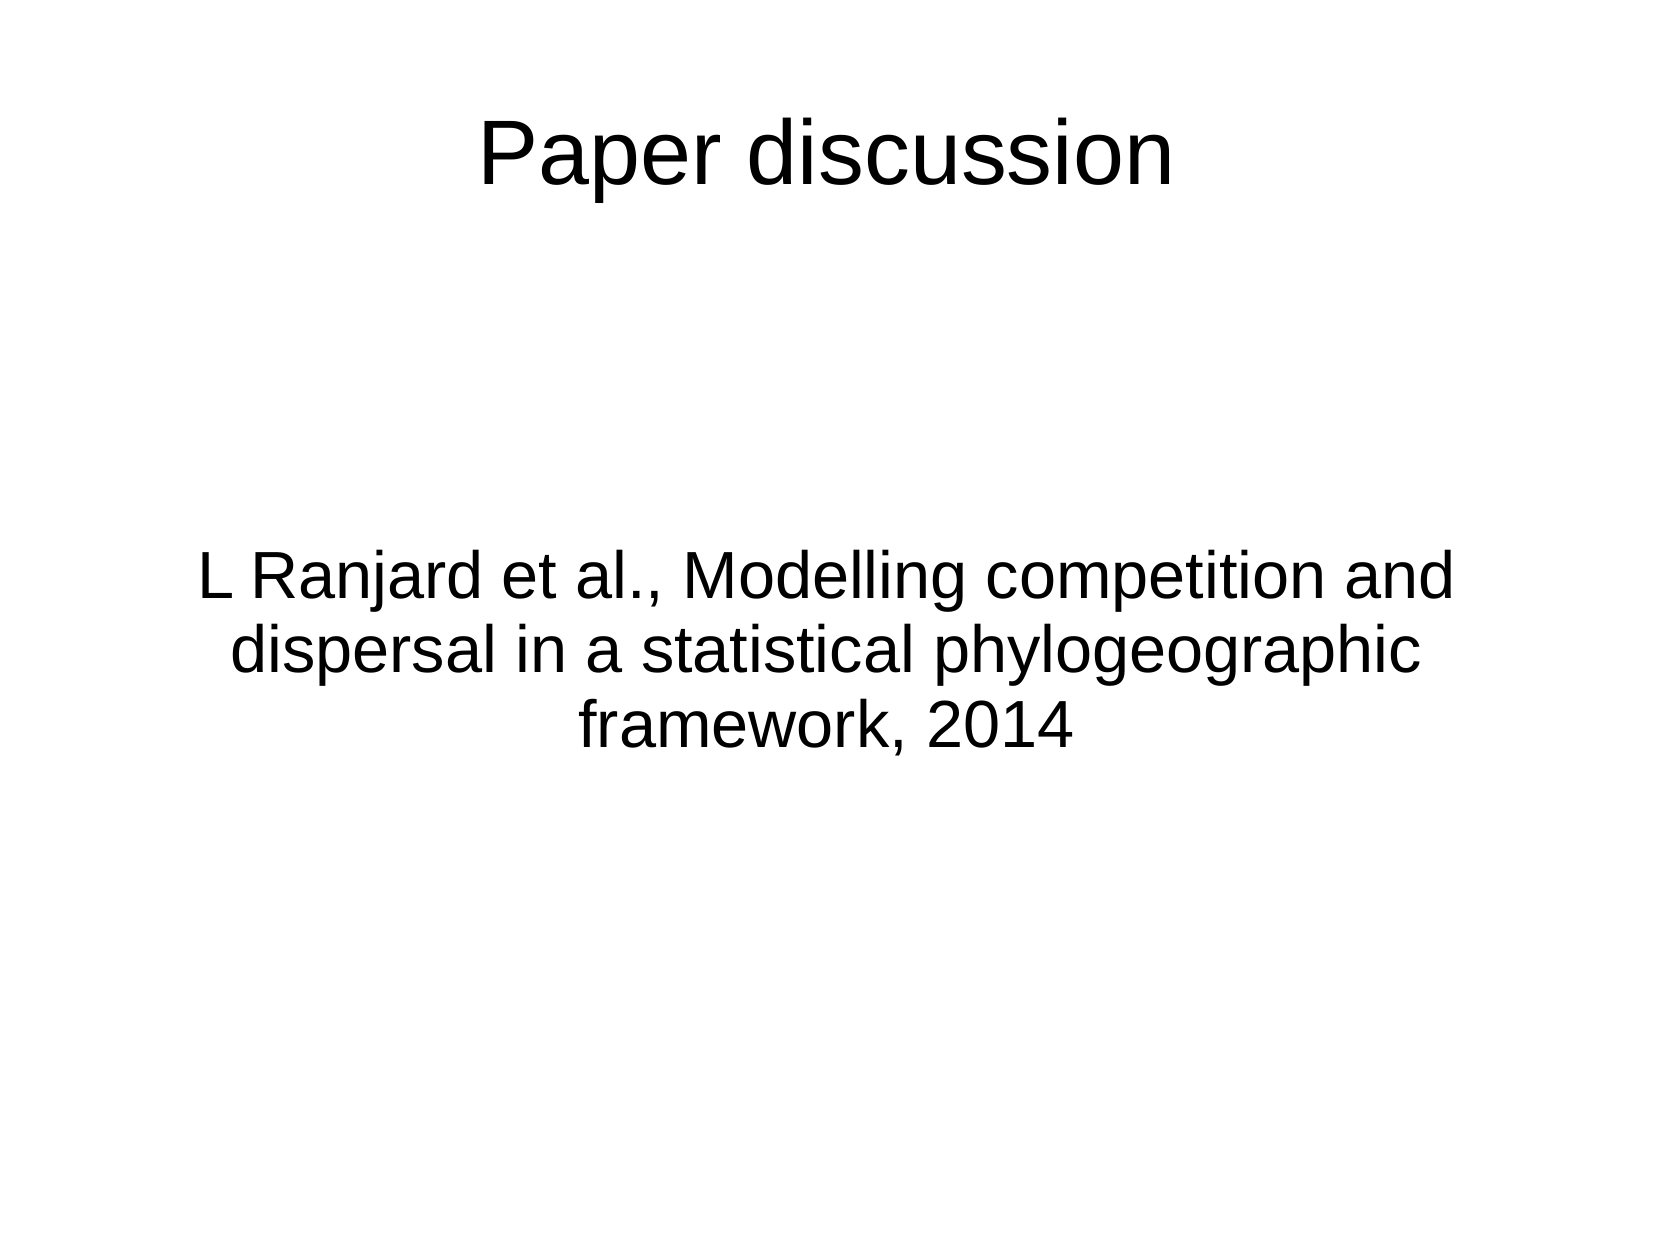

# Paper discussion
L Ranjard et al., Modelling competition and dispersal in a statistical phylogeographic framework, 2014